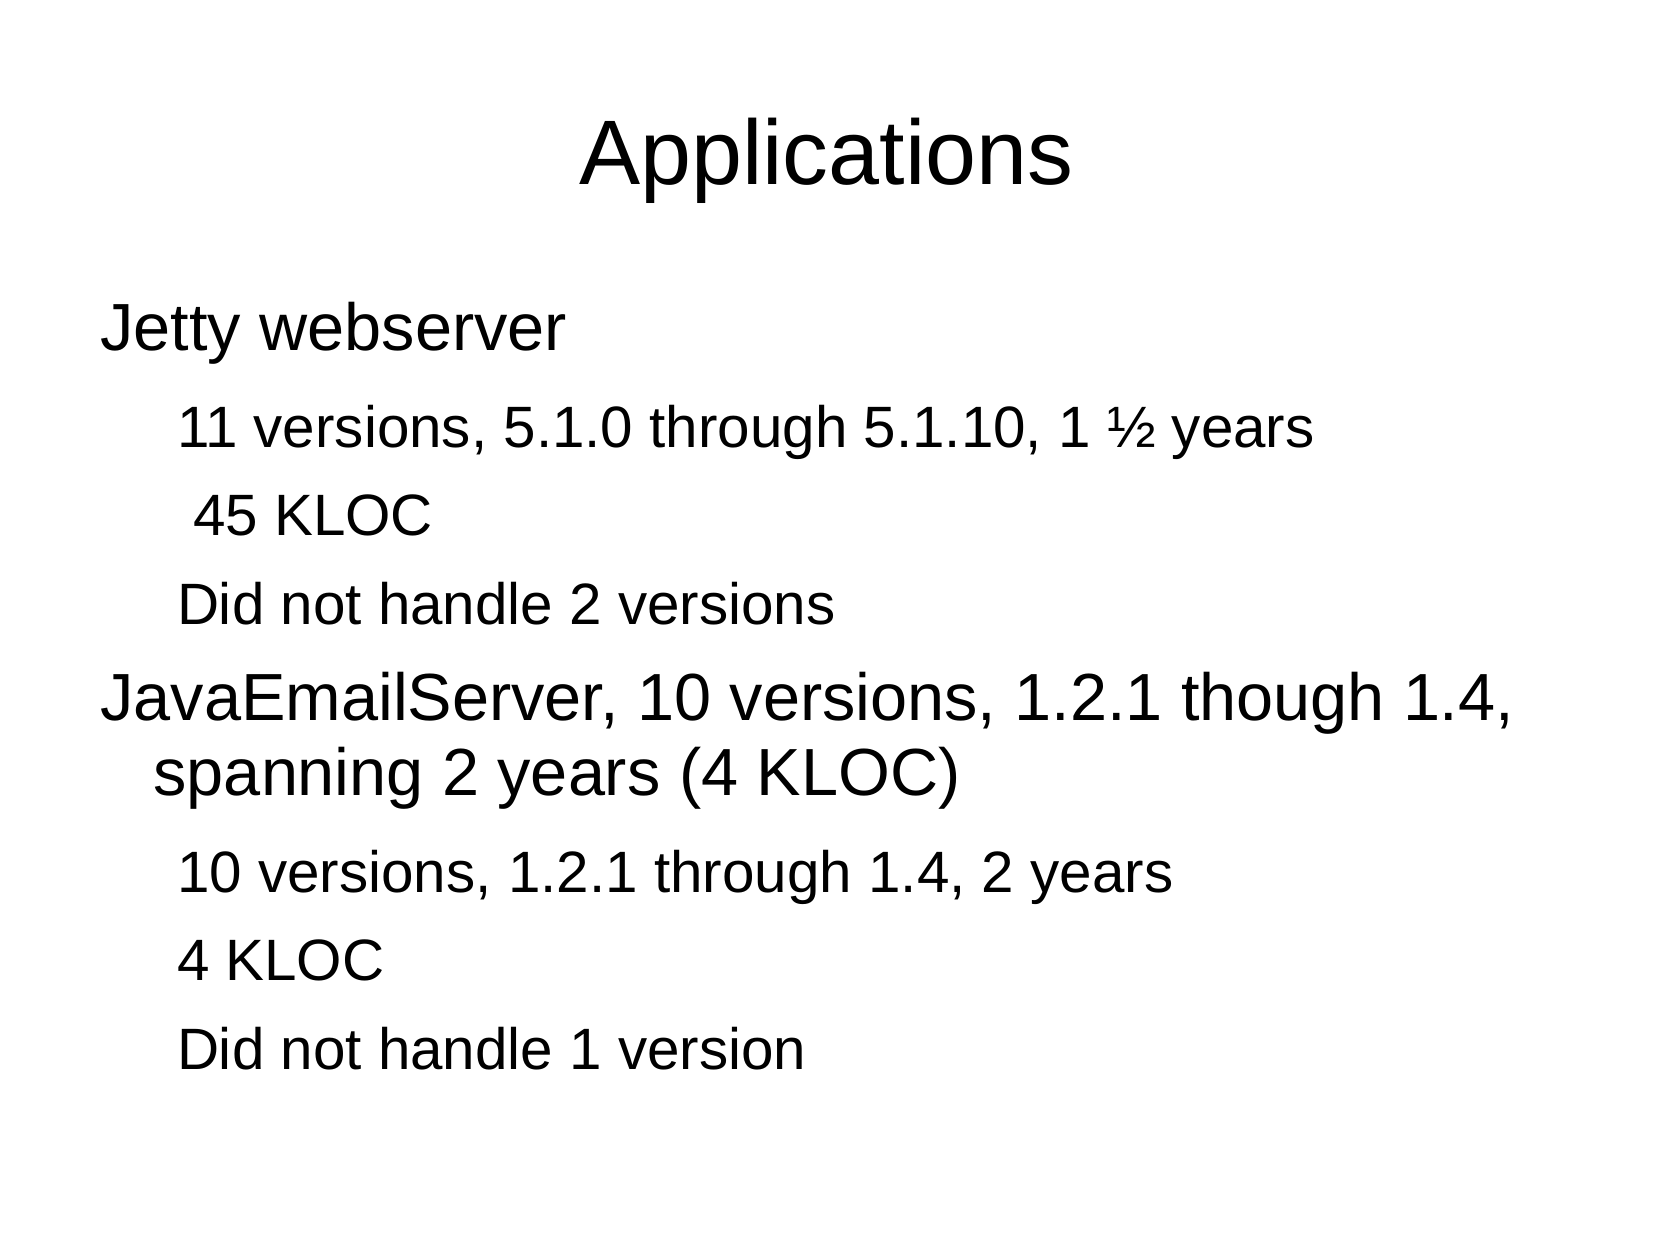

# Applications
Jetty webserver
11 versions, 5.1.0 through 5.1.10, 1 ½ years
 45 KLOC
Did not handle 2 versions
JavaEmailServer, 10 versions, 1.2.1 though 1.4, spanning 2 years (4 KLOC)
10 versions, 1.2.1 through 1.4, 2 years
4 KLOC
Did not handle 1 version